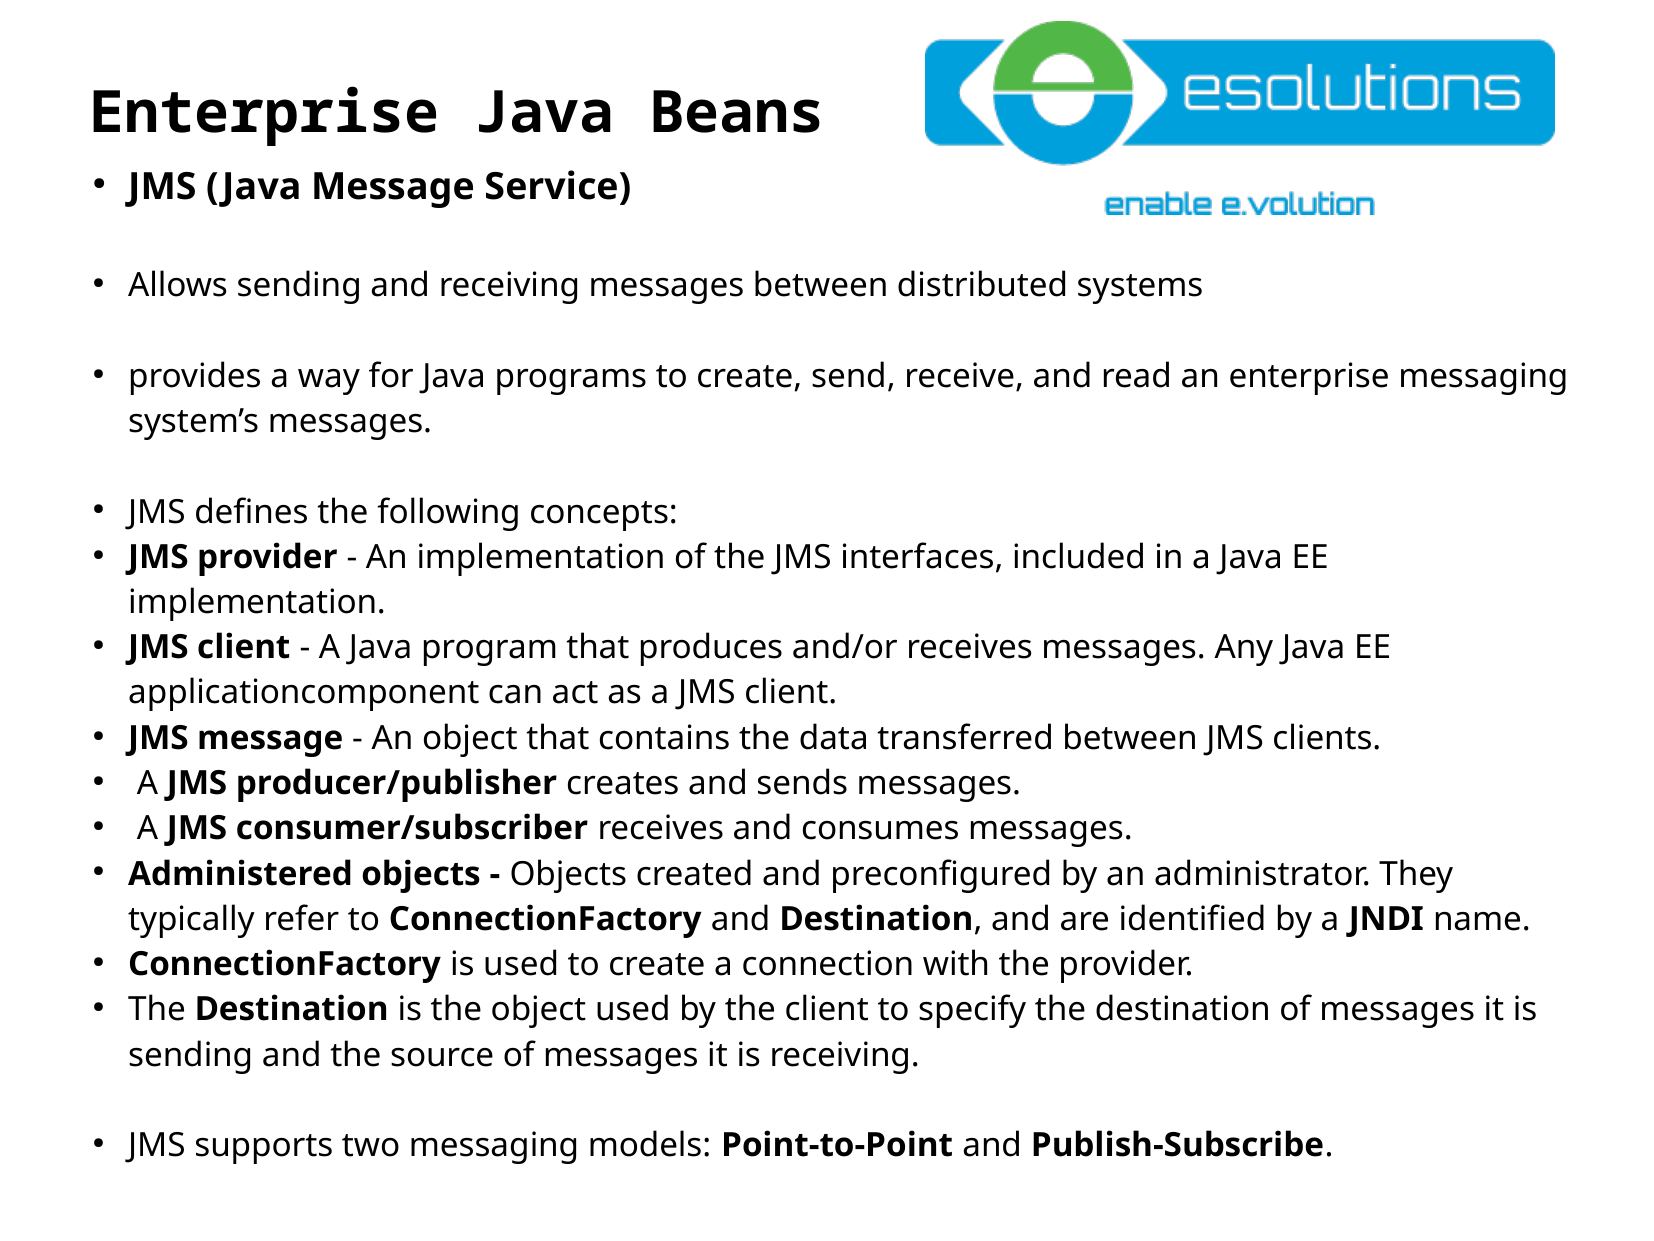

#
Enterprise Java Beans
JMS (Java Message Service)
Allows sending and receiving messages between distributed systems
provides a way for Java programs to create, send, receive, and read an enterprise messaging system’s messages.
JMS defines the following concepts:
JMS provider - An implementation of the JMS interfaces, included in a Java EE implementation.
JMS client - A Java program that produces and/or receives messages. Any Java EE applicationcomponent can act as a JMS client.
JMS message - An object that contains the data transferred between JMS clients.
 A JMS producer/publisher creates and sends messages.
 A JMS consumer/subscriber receives and consumes messages.
Administered objects - Objects created and preconfigured by an administrator. They typically refer to ConnectionFactory and Destination, and are identified by a JNDI name.
ConnectionFactory is used to create a connection with the provider.
The Destination is the object used by the client to specify the destination of messages it is sending and the source of messages it is receiving.
JMS supports two messaging models: Point-to-Point and Publish-Subscribe.